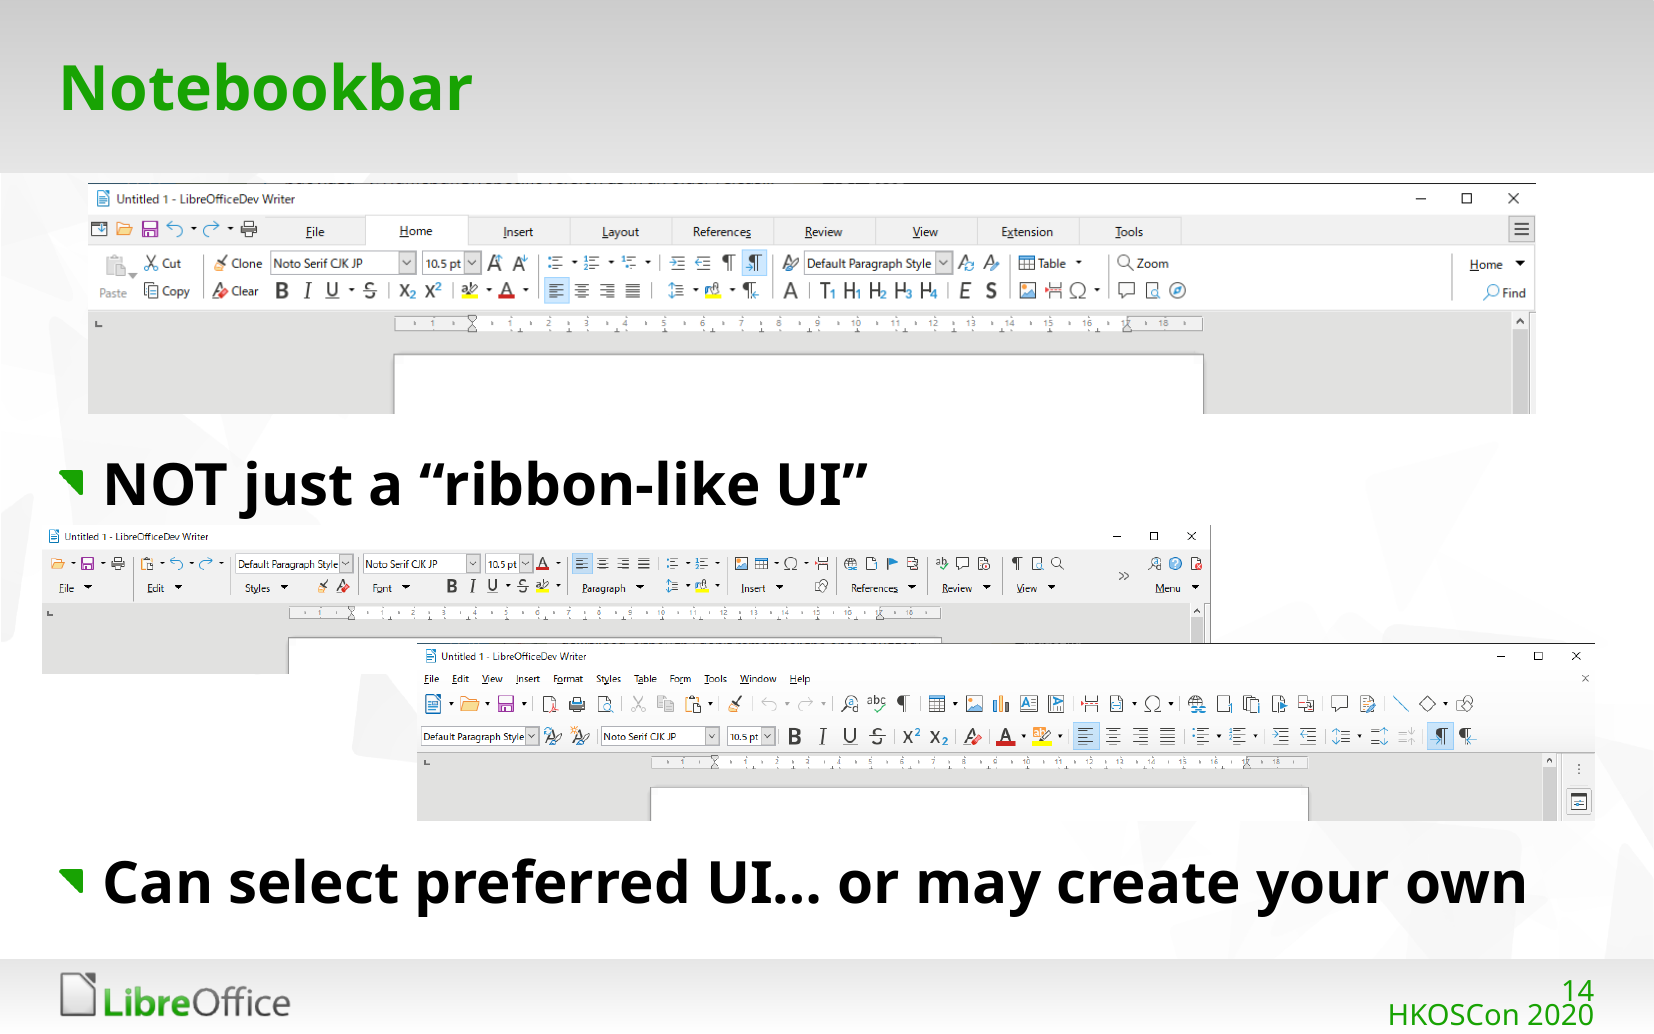

# Notebookbar
NOT just a “ribbon-like UI”
Can select preferred UI… or may create your own
14
HKOSCon 2020